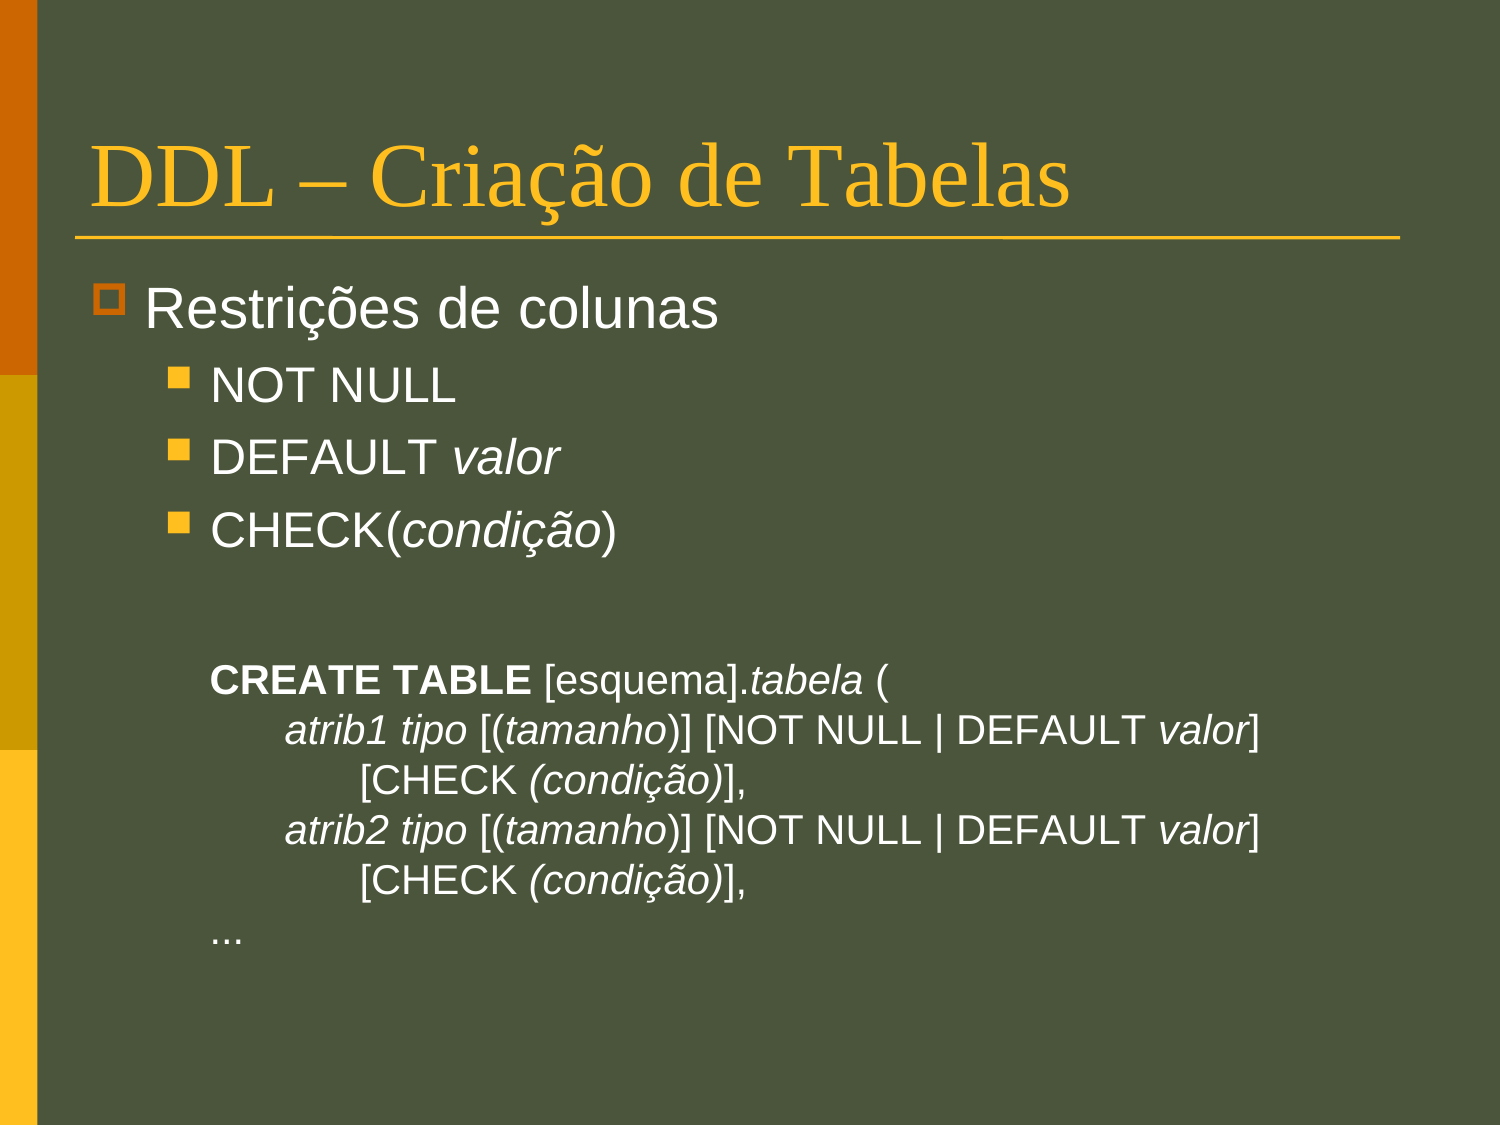

# DDL – Criação de Tabelas
Restrições de colunas
NOT NULL
DEFAULT valor
CHECK(condição)
CREATE TABLE [esquema].tabela (
	atrib1 tipo [(tamanho)] [NOT NULL | DEFAULT valor]
		[CHECK (condição)],
	atrib2 tipo [(tamanho)] [NOT NULL | DEFAULT valor]
		[CHECK (condição)],
...